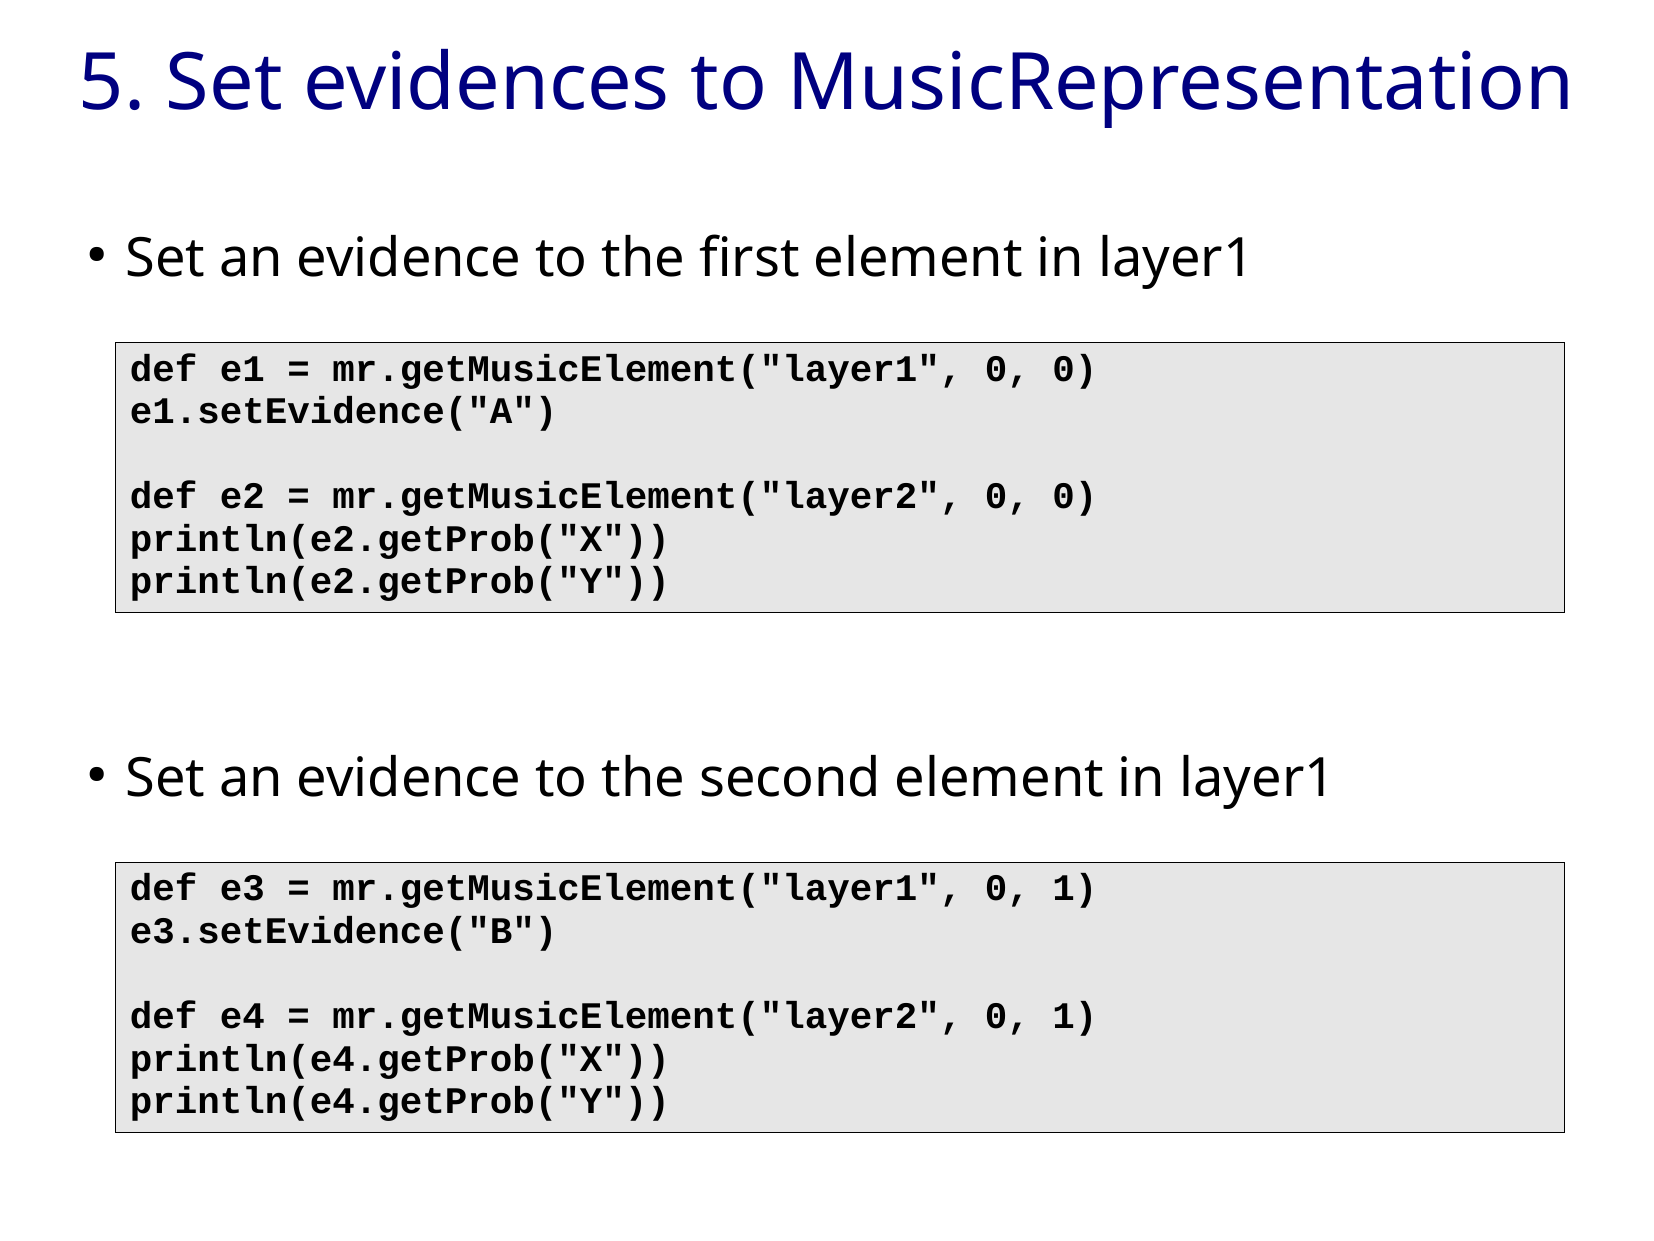

# 5. Set evidences to MusicRepresentation
Set an evidence to the first element in layer1
The first element in layer2 should be updated
def e1 = mr.getMusicElement("layer1", 0, 0)
e1.setEvidence("A")
def e2 = mr.getMusicElement("layer2", 0, 0)
println(e2.getProb("X"))
println(e2.getProb("Y"))
Set an evidence to the second element in layer1
The second element in layer2 should be updated
def e3 = mr.getMusicElement("layer1", 0, 1)
e3.setEvidence("B")
def e4 = mr.getMusicElement("layer2", 0, 1)
println(e4.getProb("X"))
println(e4.getProb("Y"))